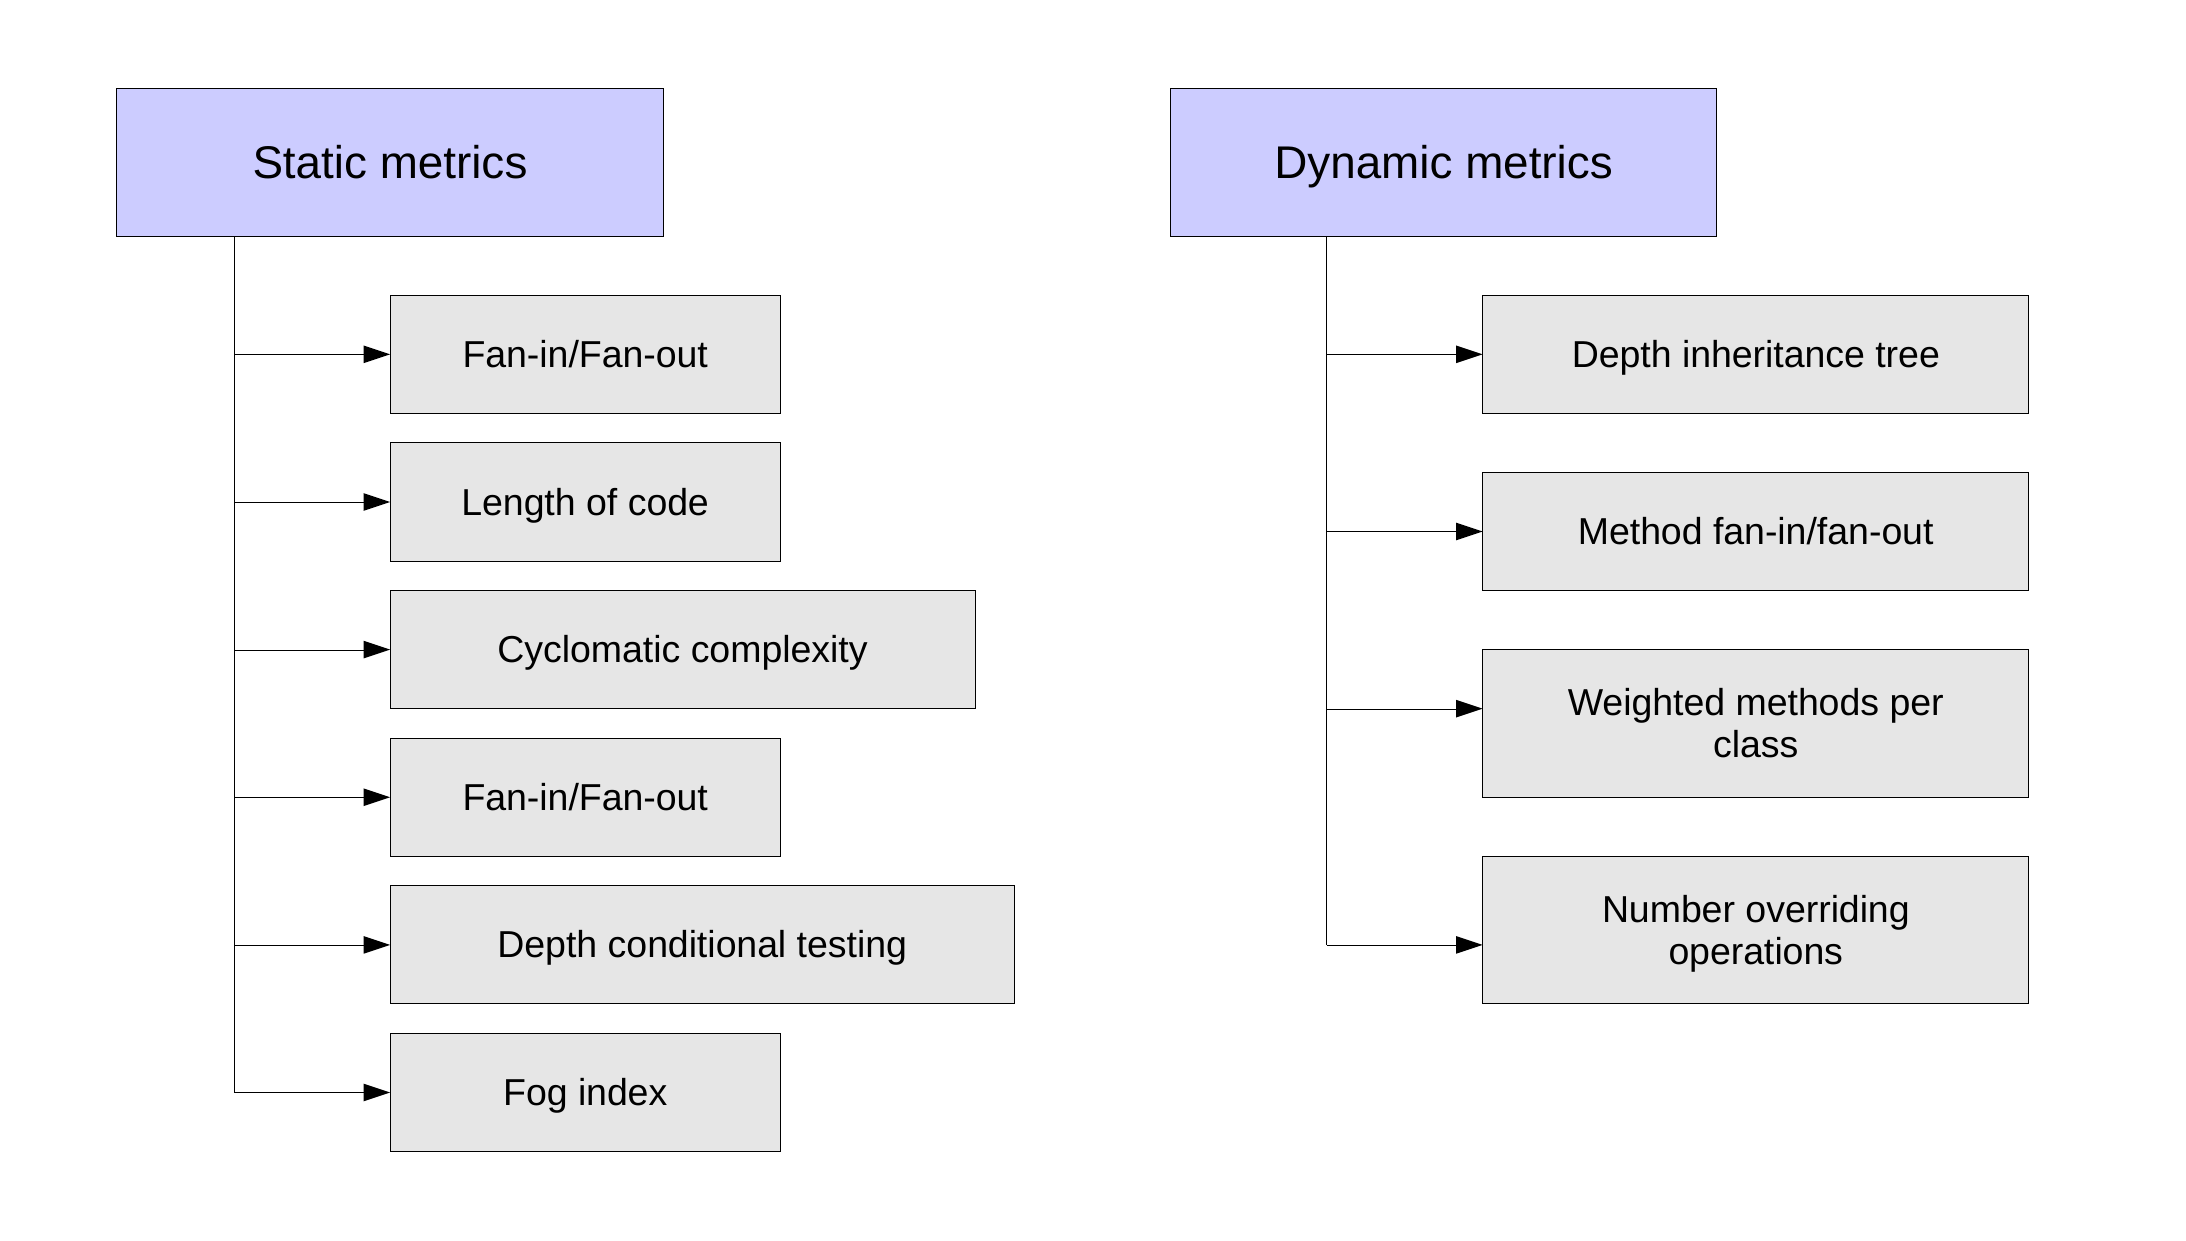

Static metrics
Dynamic metrics
Fan-in/Fan-out
Depth inheritance tree
Length of code
Method fan-in/fan-out
Cyclomatic complexity
Weighted methods per
class
Fan-in/Fan-out
Number overriding
operations
Depth conditional testing
Fog index